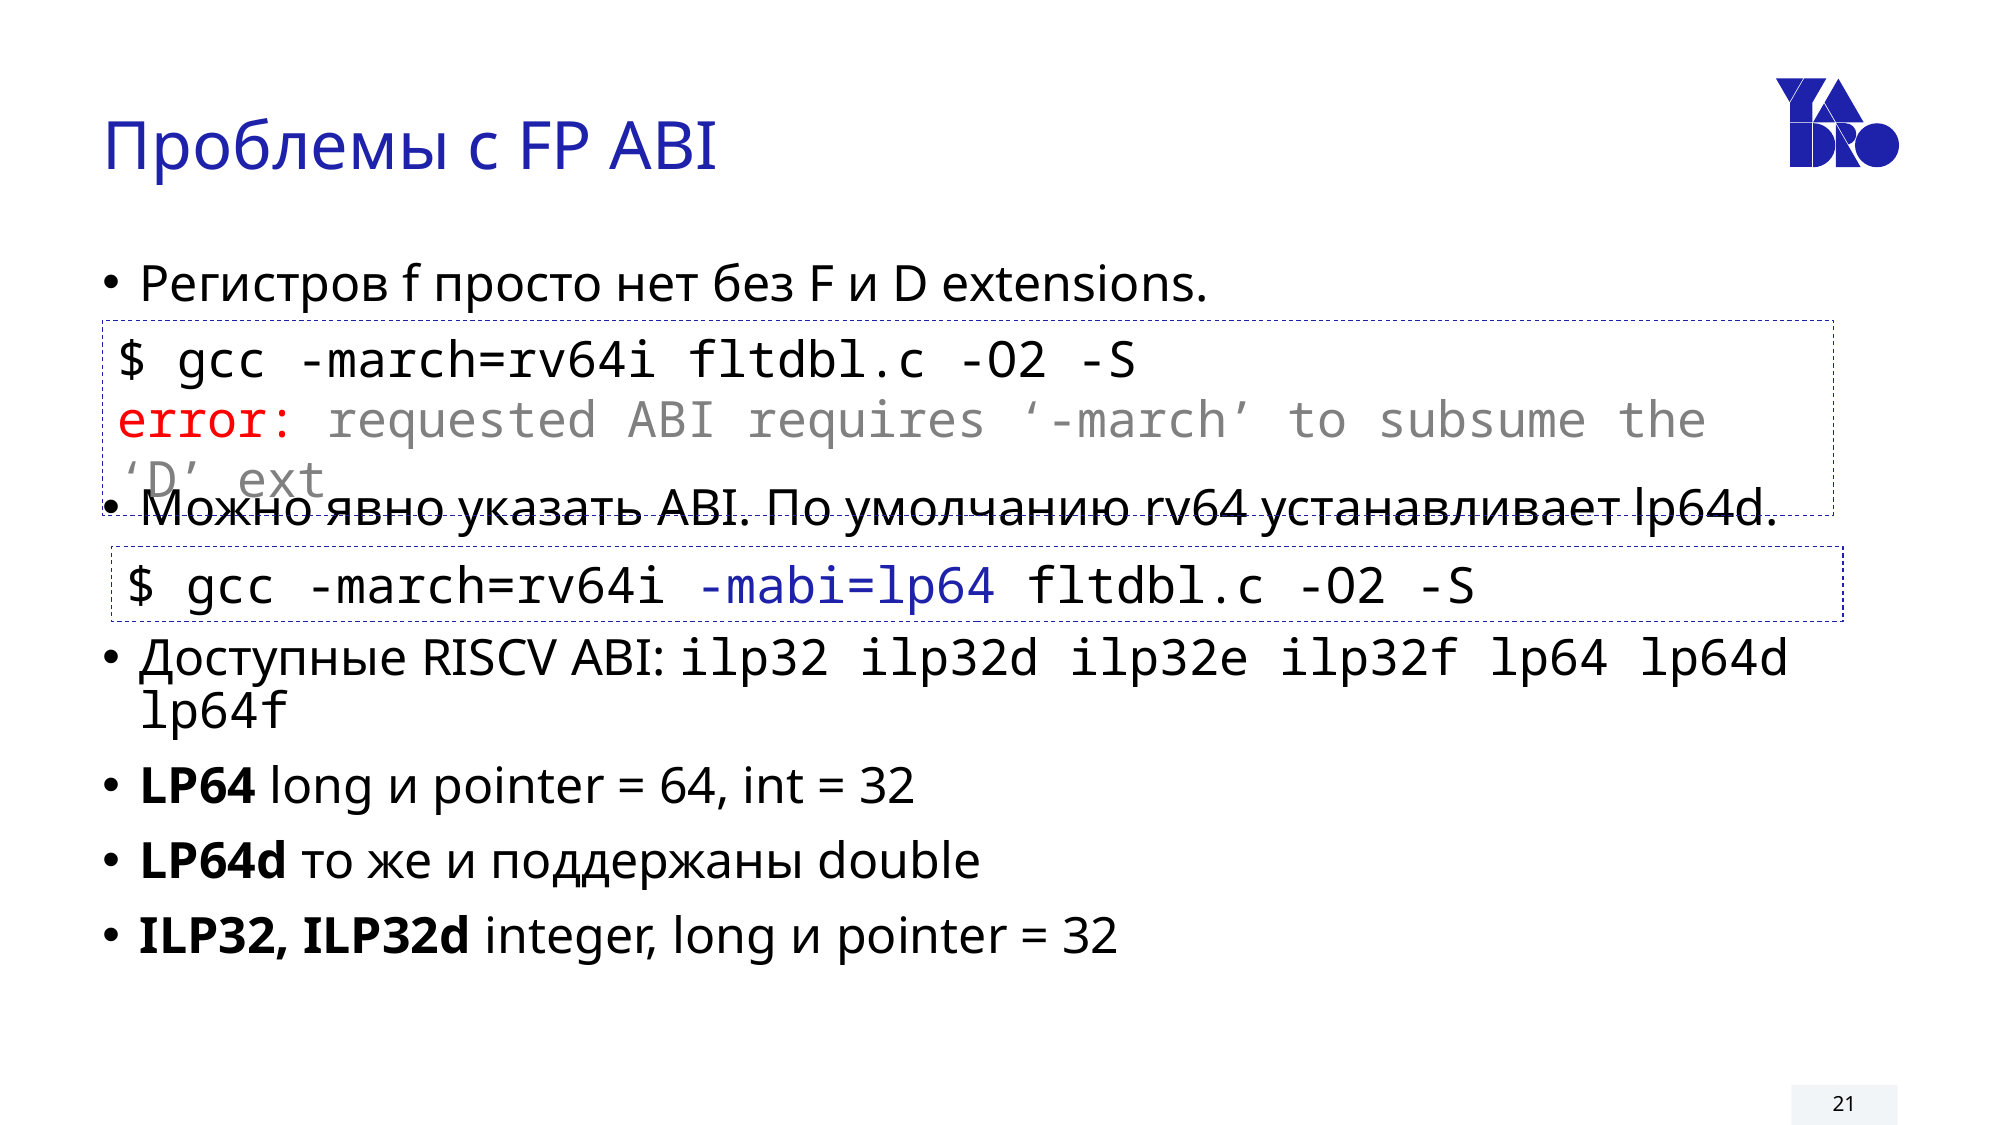

# Проблемы с FP ABI
Регистров f просто нет без F и D extensions.
Можно явно указать ABI. По умолчанию rv64 устанавливает lp64d.
Доступные RISCV ABI: ilp32 ilp32d ilp32e ilp32f lp64 lp64d lp64f
LP64 long и pointer = 64, int = 32
LP64d то же и поддержаны double
ILP32, ILP32d integer, long и pointer = 32
$ gcc -march=rv64i fltdbl.c -O2 -S
error: requested ABI requires ‘-march’ to subsume the ‘D’ ext
$ gcc -march=rv64i -mabi=lp64 fltdbl.c -O2 -S